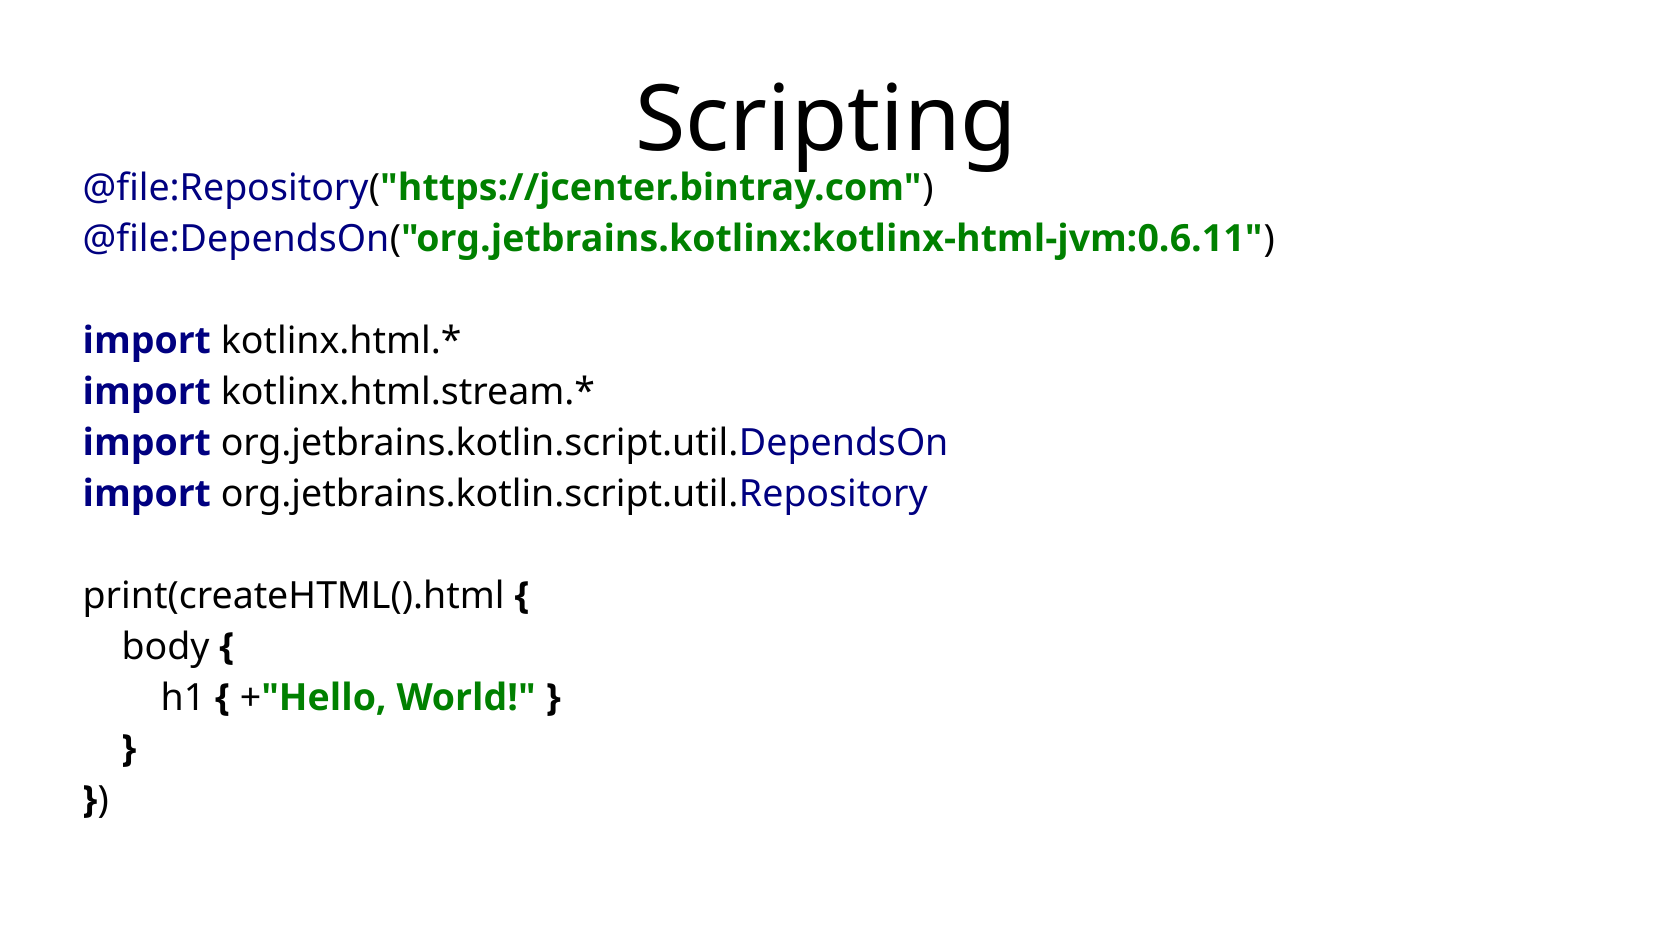

# Scripting
@file:Repository("https://jcenter.bintray.com")
@file:DependsOn("org.jetbrains.kotlinx:kotlinx-html-jvm:0.6.11")
import kotlinx.html.*
import kotlinx.html.stream.*
import org.jetbrains.kotlin.script.util.DependsOn
import org.jetbrains.kotlin.script.util.Repository
print(createHTML().html {
 body {
 h1 { +"Hello, World!" }
 }
})